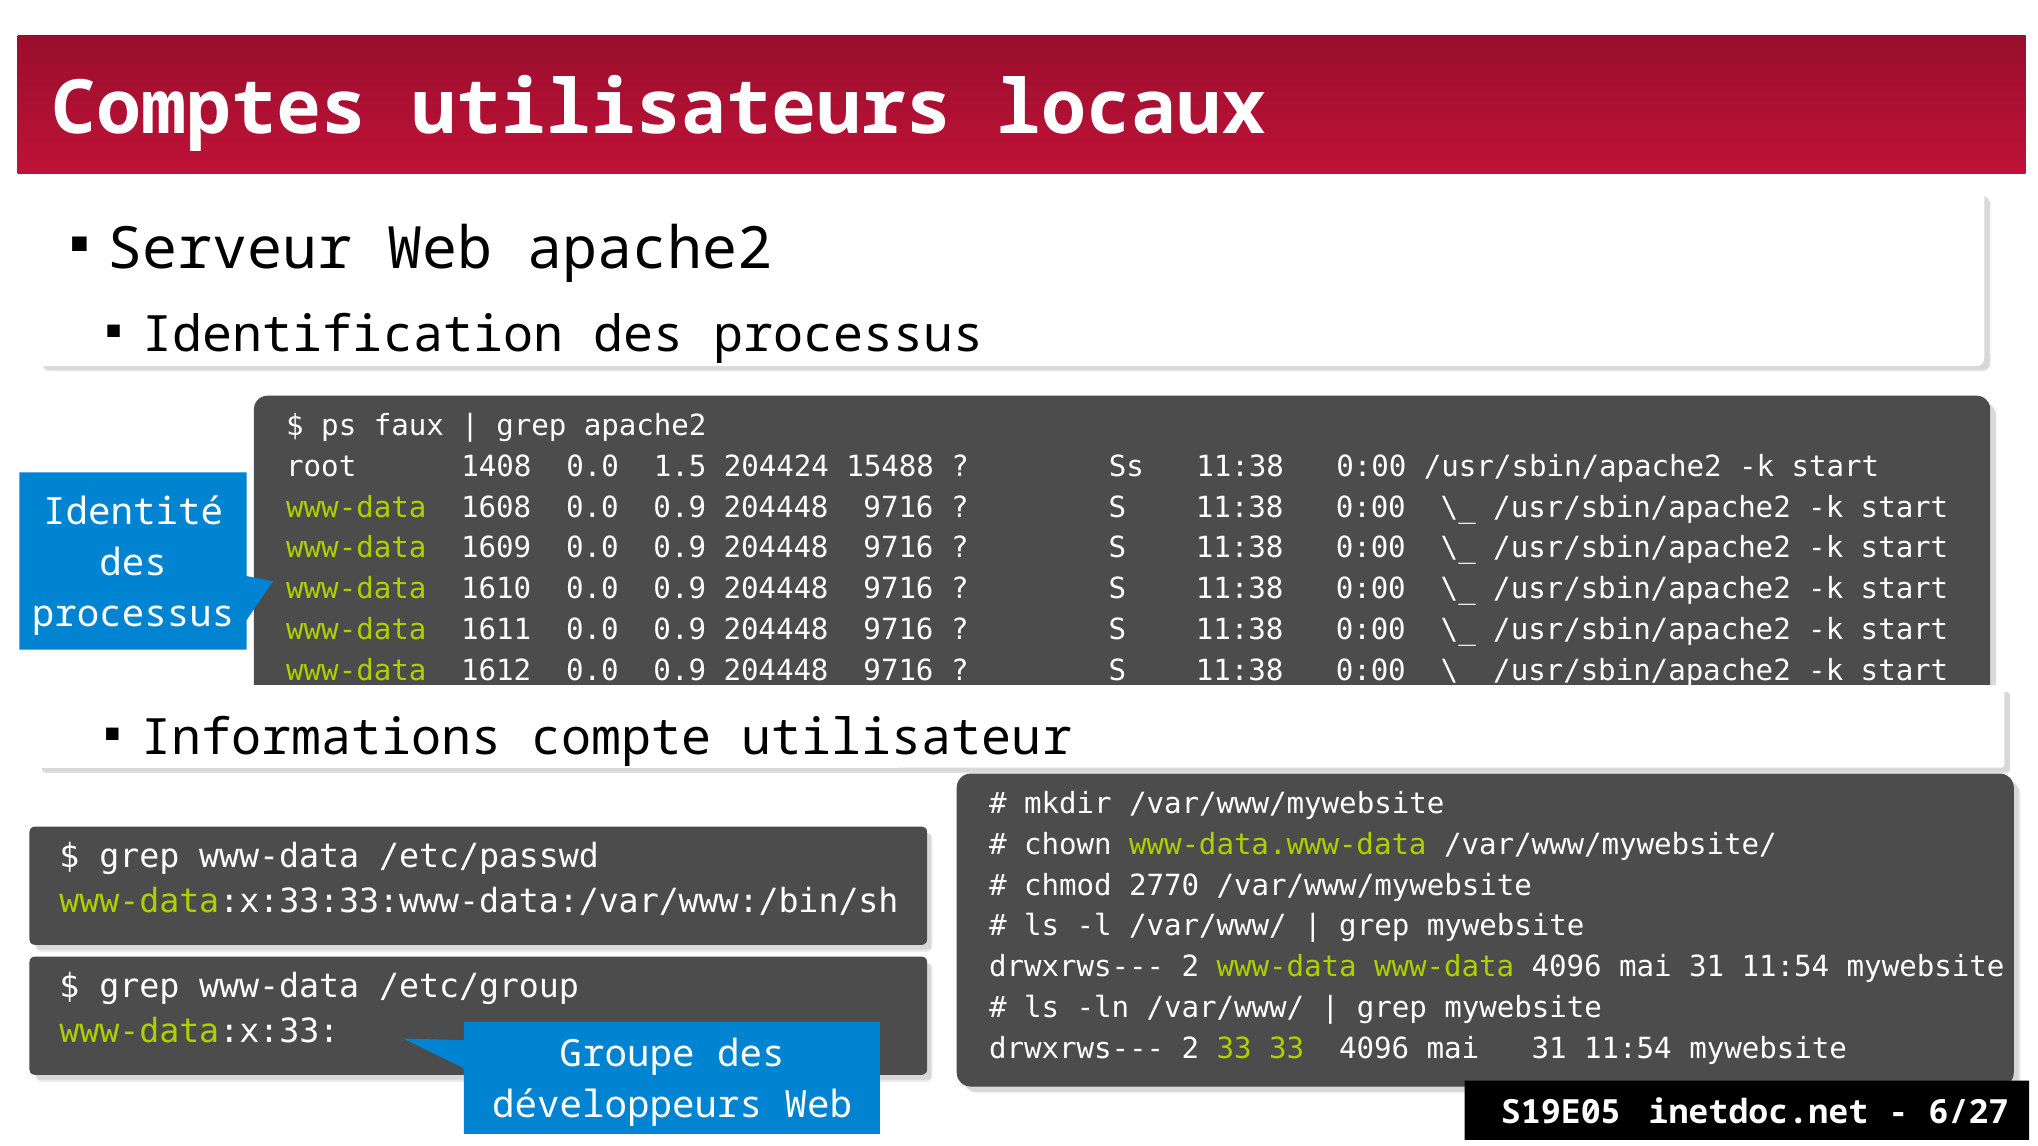

Comptes utilisateurs locaux
Serveur Web apache2
Identification des processus
$ ps faux | grep apache2
root 1408 0.0 1.5 204424 15488 ? Ss 11:38 0:00 /usr/sbin/apache2 -k start
www-data 1608 0.0 0.9 204448 9716 ? S 11:38 0:00 \_ /usr/sbin/apache2 -k start
www-data 1609 0.0 0.9 204448 9716 ? S 11:38 0:00 \_ /usr/sbin/apache2 -k start
www-data 1610 0.0 0.9 204448 9716 ? S 11:38 0:00 \_ /usr/sbin/apache2 -k start
www-data 1611 0.0 0.9 204448 9716 ? S 11:38 0:00 \_ /usr/sbin/apache2 -k start
www-data 1612 0.0 0.9 204448 9716 ? S 11:38 0:00 \_ /usr/sbin/apache2 -k start
Identité des processus
Informations compte utilisateur
# mkdir /var/www/mywebsite
# chown www-data.www-data /var/www/mywebsite/
# chmod 2770 /var/www/mywebsite
# ls -l /var/www/ | grep mywebsite
drwxrws--- 2 www-data www-data 4096 mai 31 11:54 mywebsite
# ls -ln /var/www/ | grep mywebsite
drwxrws--- 2 33 33 4096 mai 31 11:54 mywebsite
$ grep www-data /etc/passwd
www-data:x:33:33:www-data:/var/www:/bin/sh
$ grep www-data /etc/group
www-data:x:33:
Groupe des développeurs Web
S19E05	inetdoc.net - /27